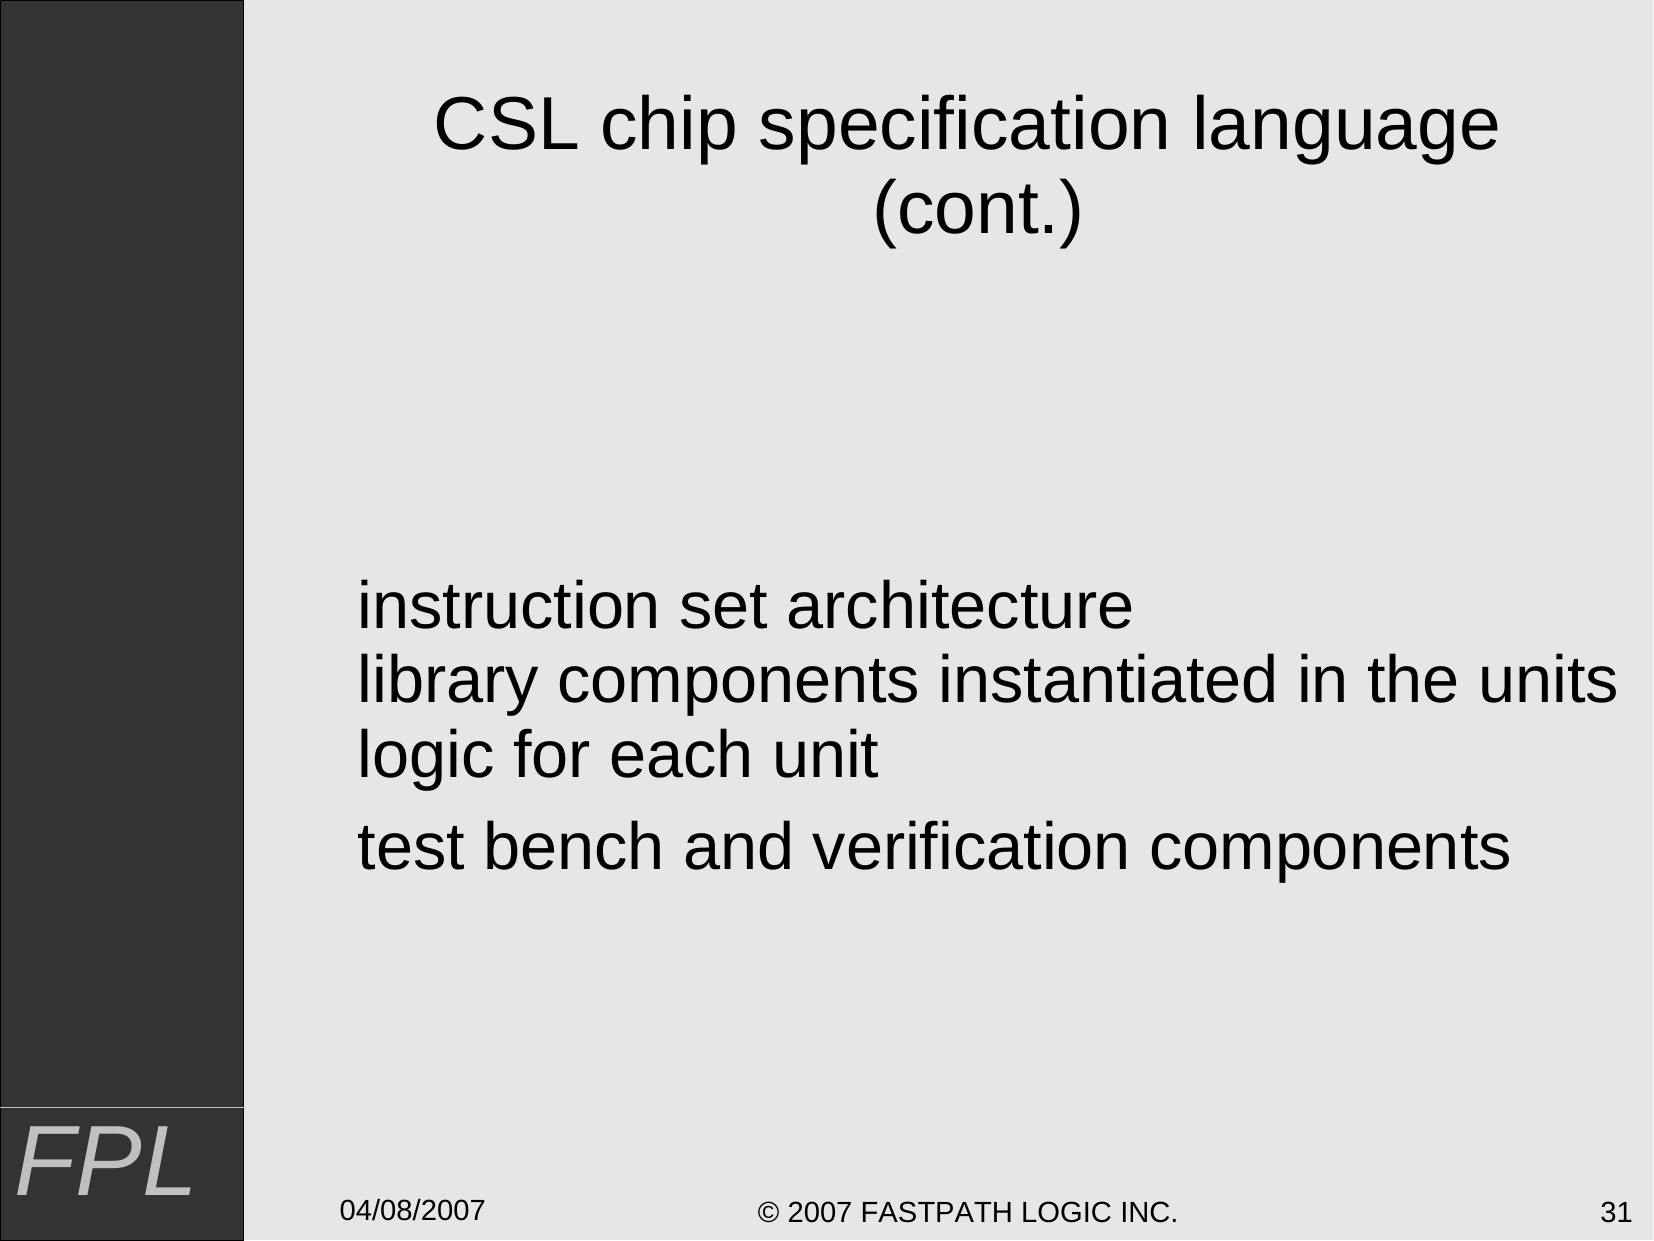

# CSL chip specification language (cont.)
instruction set architecture
library components instantiated in the units
logic for each unit
test bench and verification components
04/08/2007
31
© 2007 FASTPATH LOGIC INC.